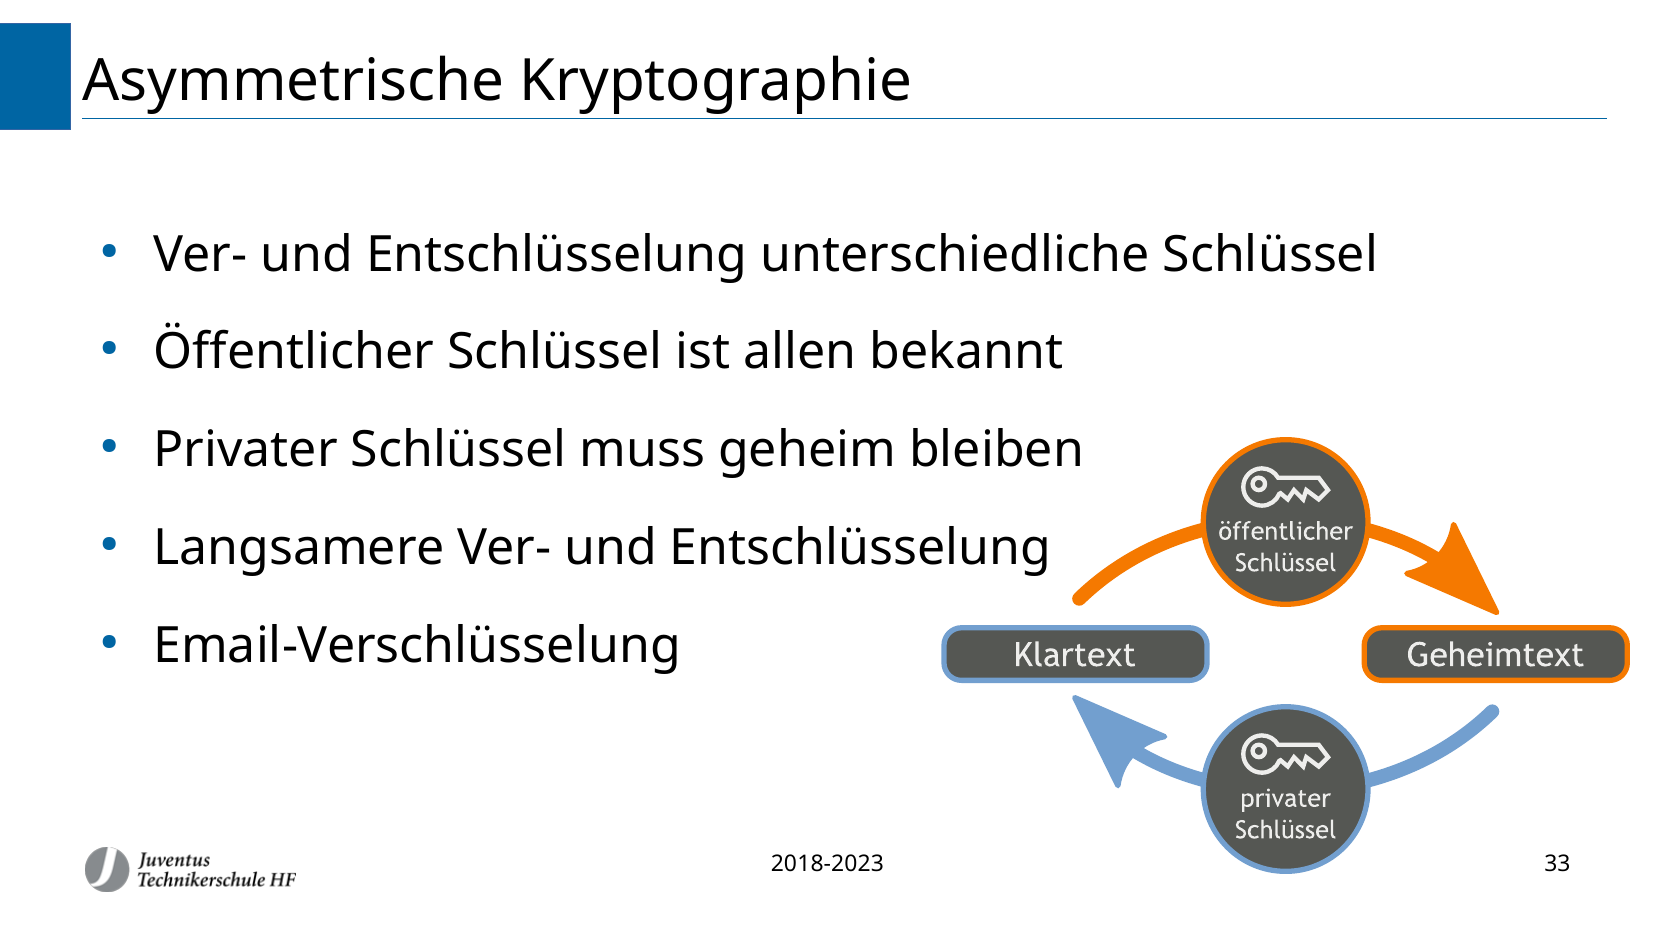

# Asymmetrische Kryptographie
Ver- und Entschlüsselung unterschiedliche Schlüssel
Öffentlicher Schlüssel ist allen bekannt
Privater Schlüssel muss geheim bleiben
Langsamere Ver- und Entschlüsselung
Email-Verschlüsselung
2018-2023
33